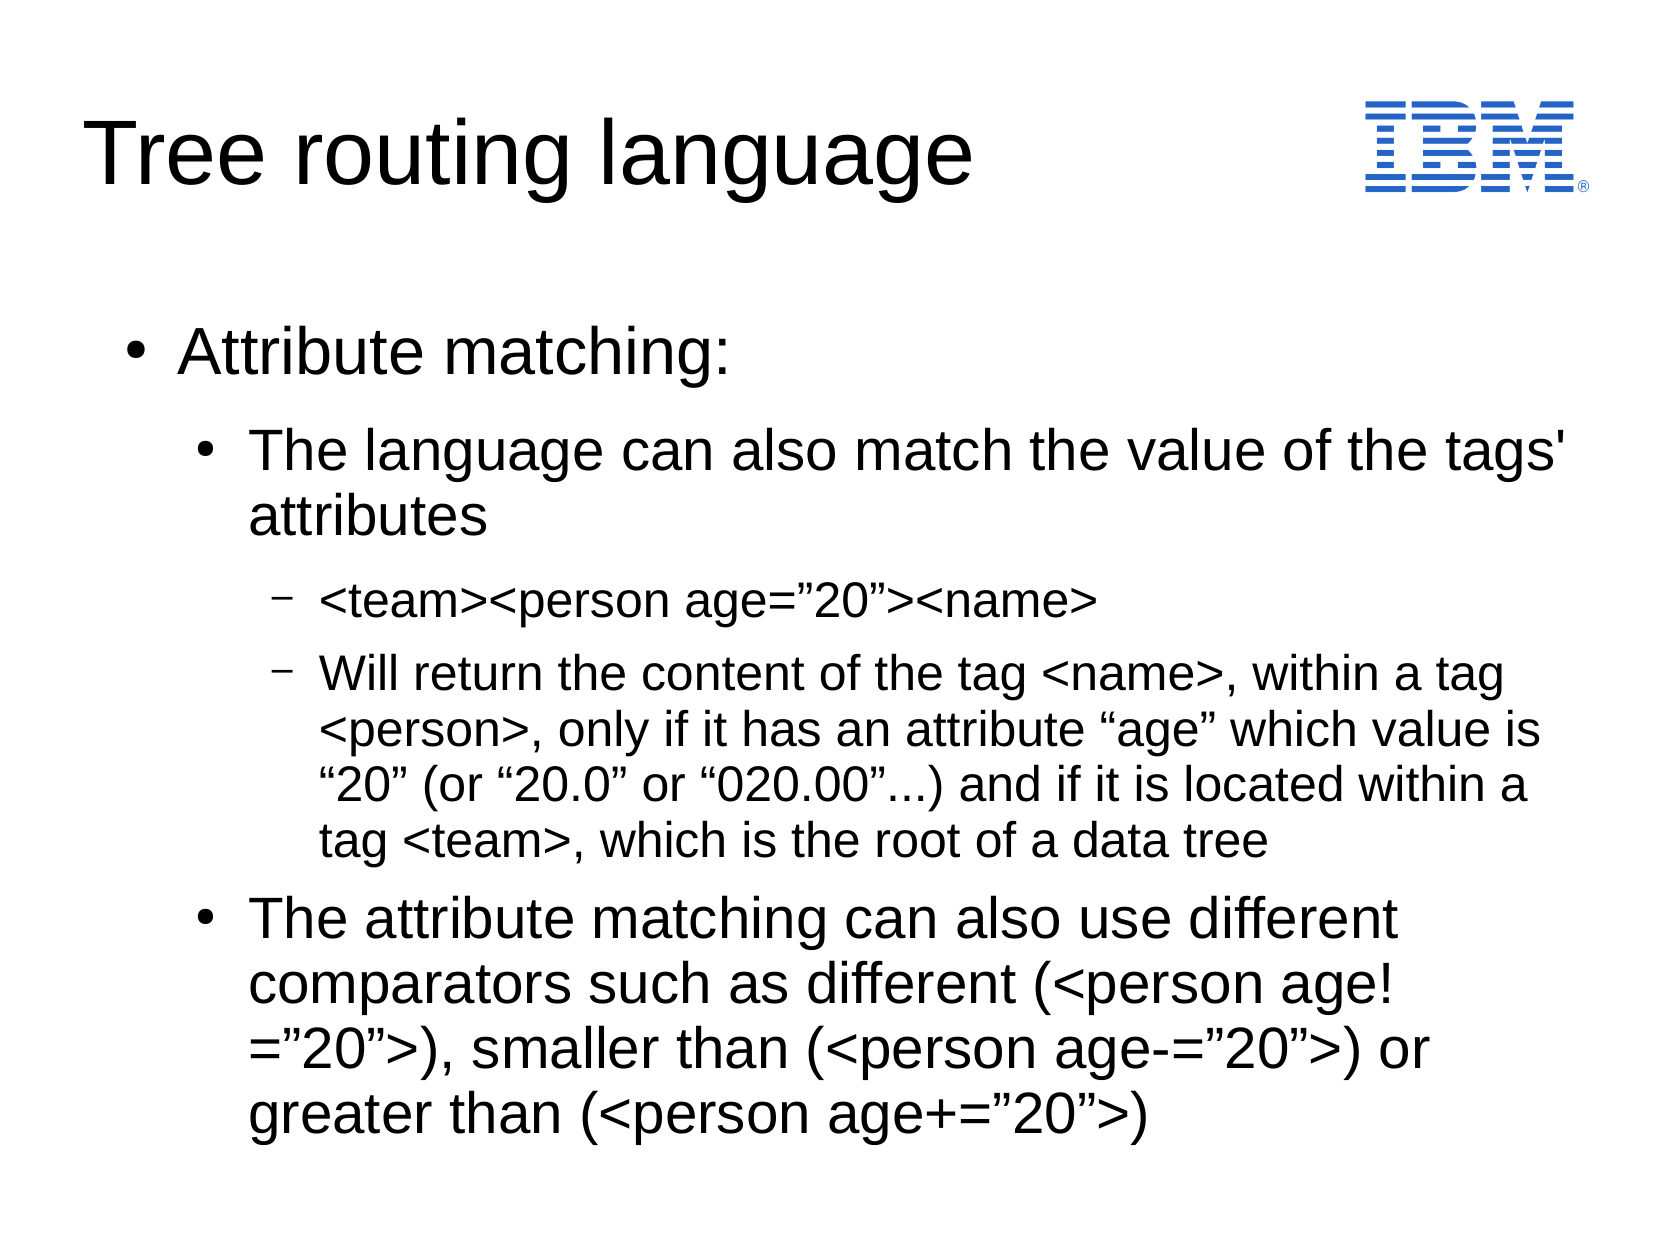

# Tree routing language
Attribute matching:
The language can also match the value of the tags' attributes
<team><person age=”20”><name>
Will return the content of the tag <name>, within a tag <person>, only if it has an attribute “age” which value is “20” (or “20.0” or “020.00”...) and if it is located within a tag <team>, which is the root of a data tree
The attribute matching can also use different comparators such as different (<person age!=”20”>), smaller than (<person age-=”20”>) or greater than (<person age+=”20”>)